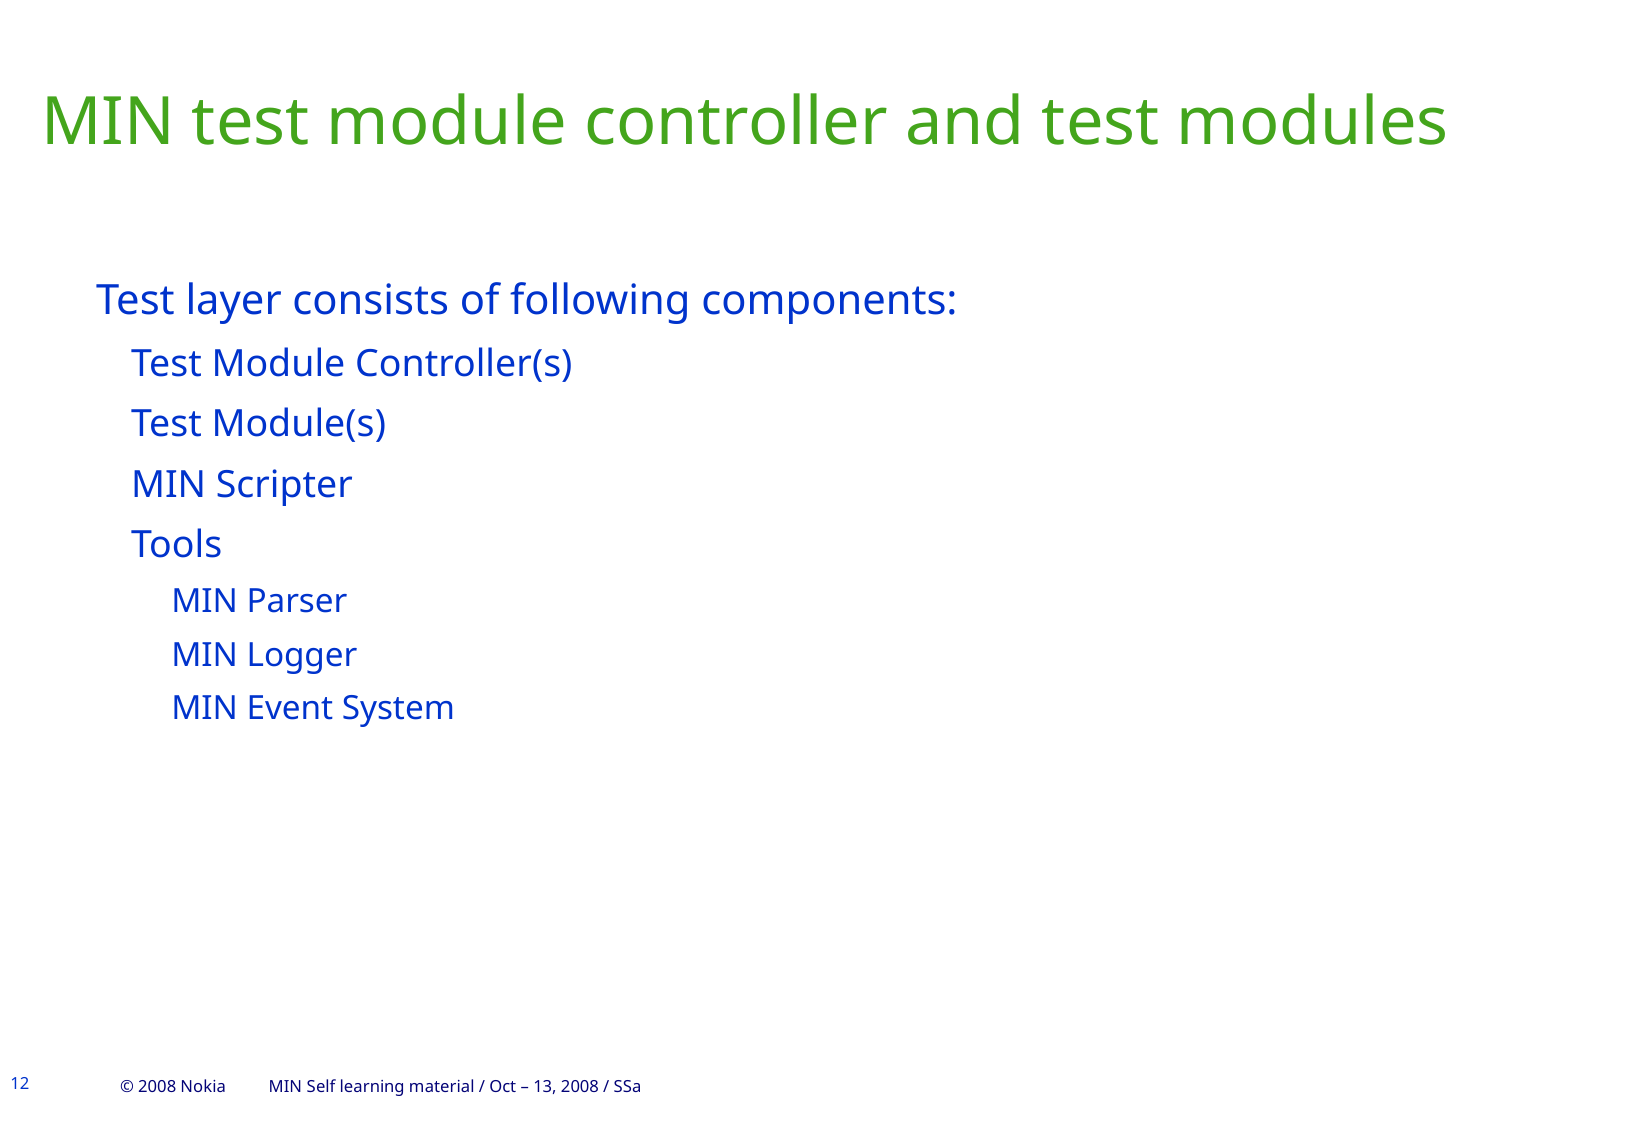

# MIN test module controller and test modules
Test layer consists of following components:
Test Module Controller(s)
Test Module(s)
MIN Scripter
Tools
MIN Parser
MIN Logger
MIN Event System